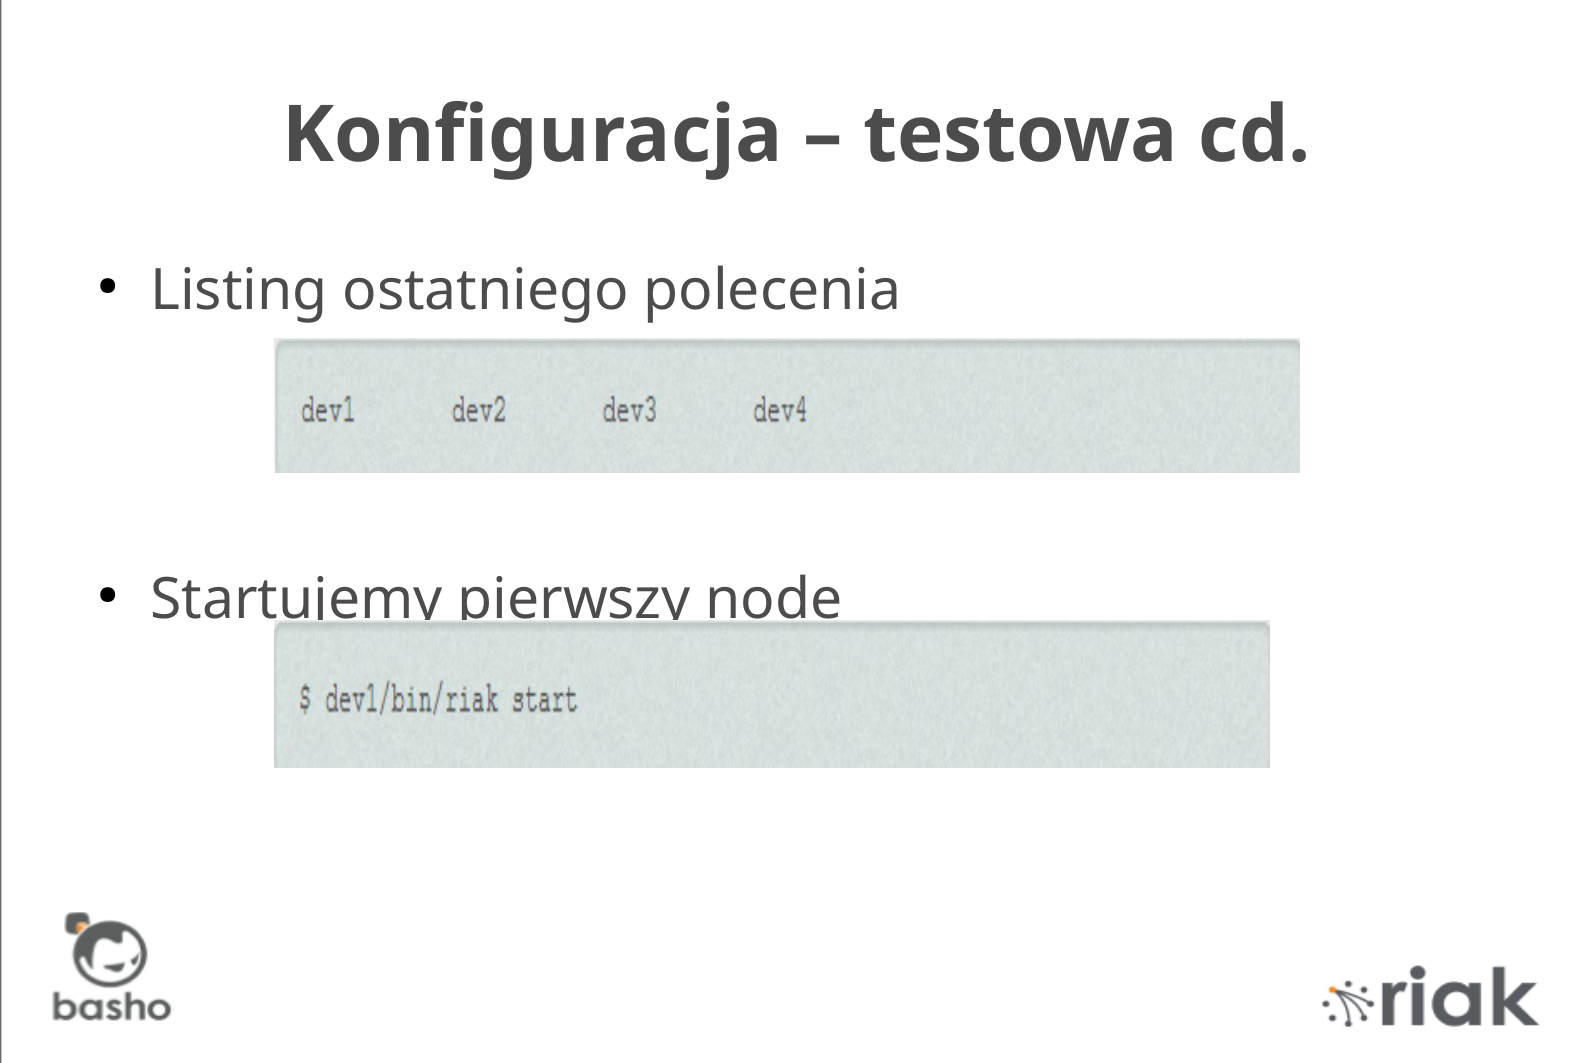

# Konfiguracja – testowa cd.
Listing ostatniego polecenia
Startujemy pierwszy node
15